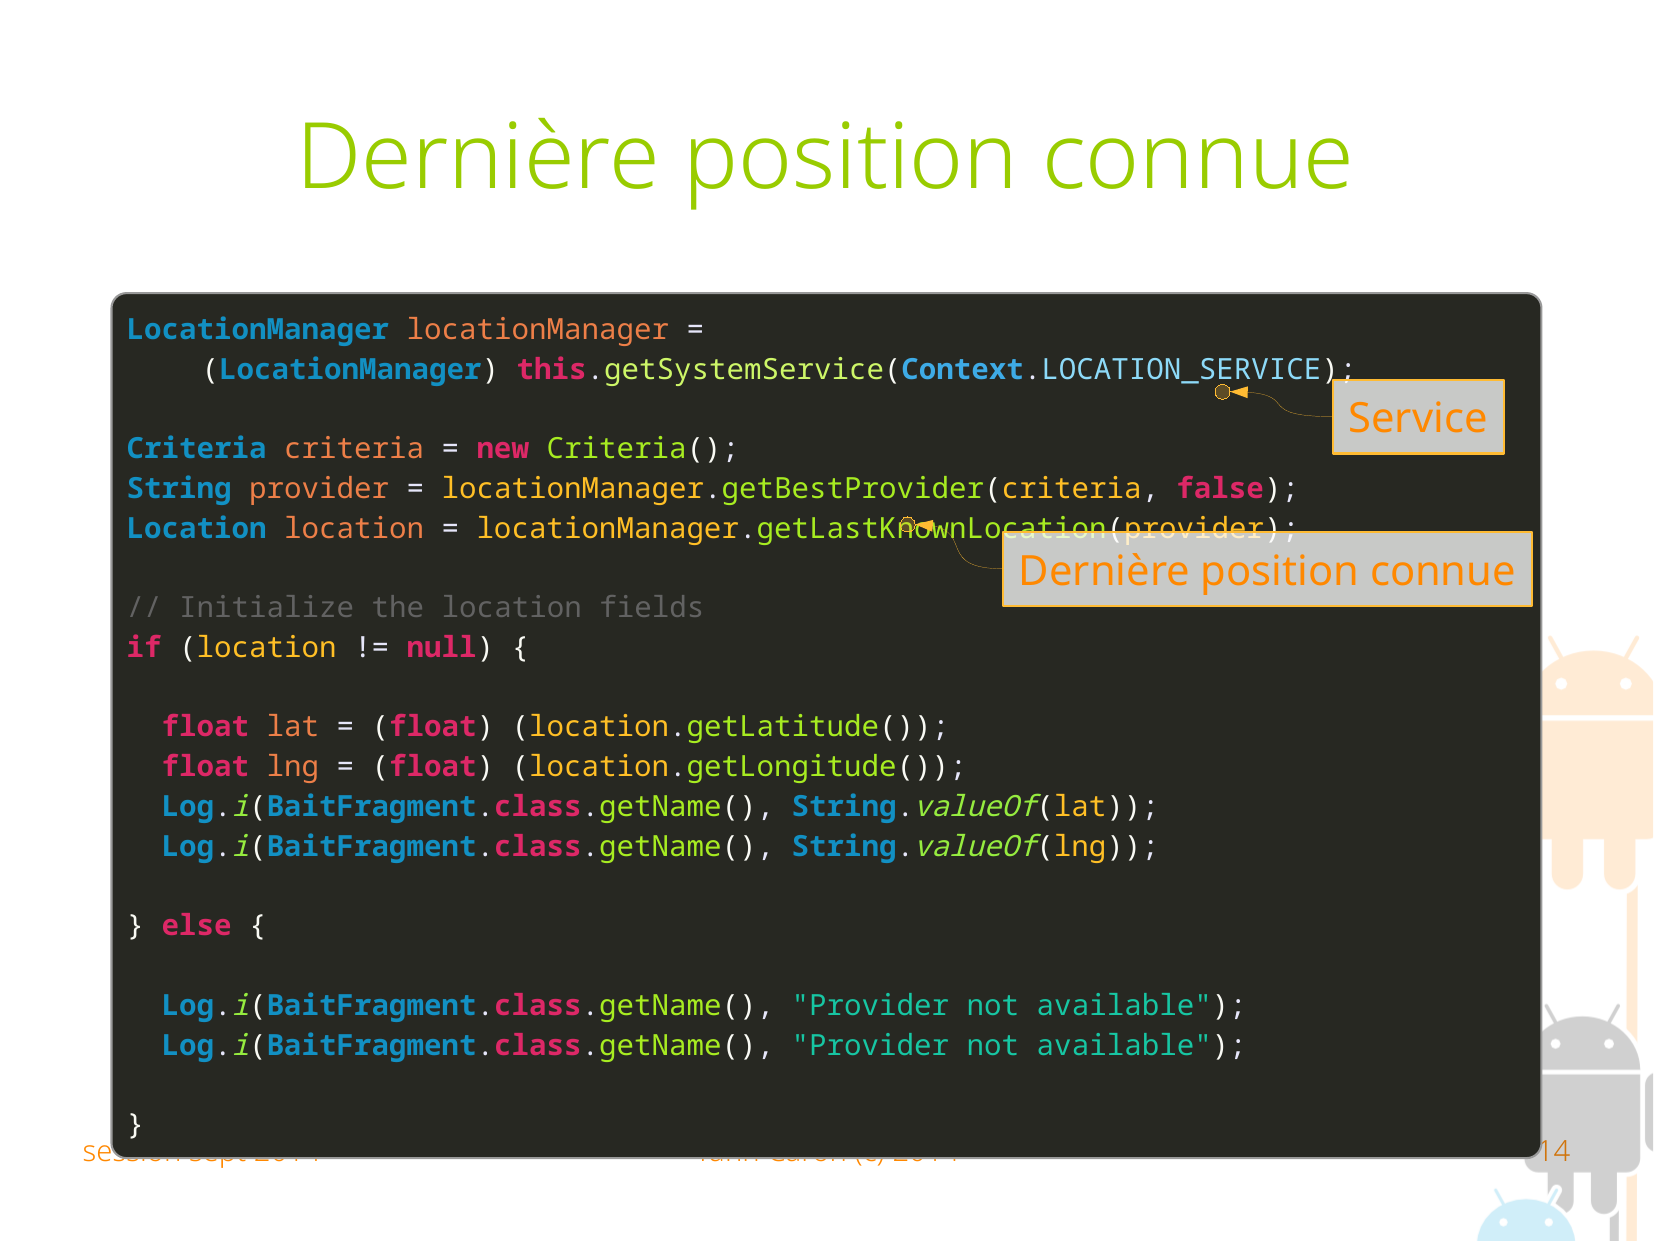

# Dernière position connue
LocationManager locationManager =
	(LocationManager) this.getSystemService(Context.LOCATION_SERVICE);
Criteria criteria = new Criteria();
String provider = locationManager.getBestProvider(criteria, false);
Location location = locationManager.getLastKnownLocation(provider);
// Initialize the location fields
if (location != null) {
 float lat = (float) (location.getLatitude());
 float lng = (float) (location.getLongitude());
 Log.i(BaitFragment.class.getName(), String.valueOf(lat));
 Log.i(BaitFragment.class.getName(), String.valueOf(lng));
} else {
 Log.i(BaitFragment.class.getName(), "Provider not available");
 Log.i(BaitFragment.class.getName(), "Provider not available");
}
Service
Dernière position connue
session sept 2014
Yann Caron (c) 2014
14